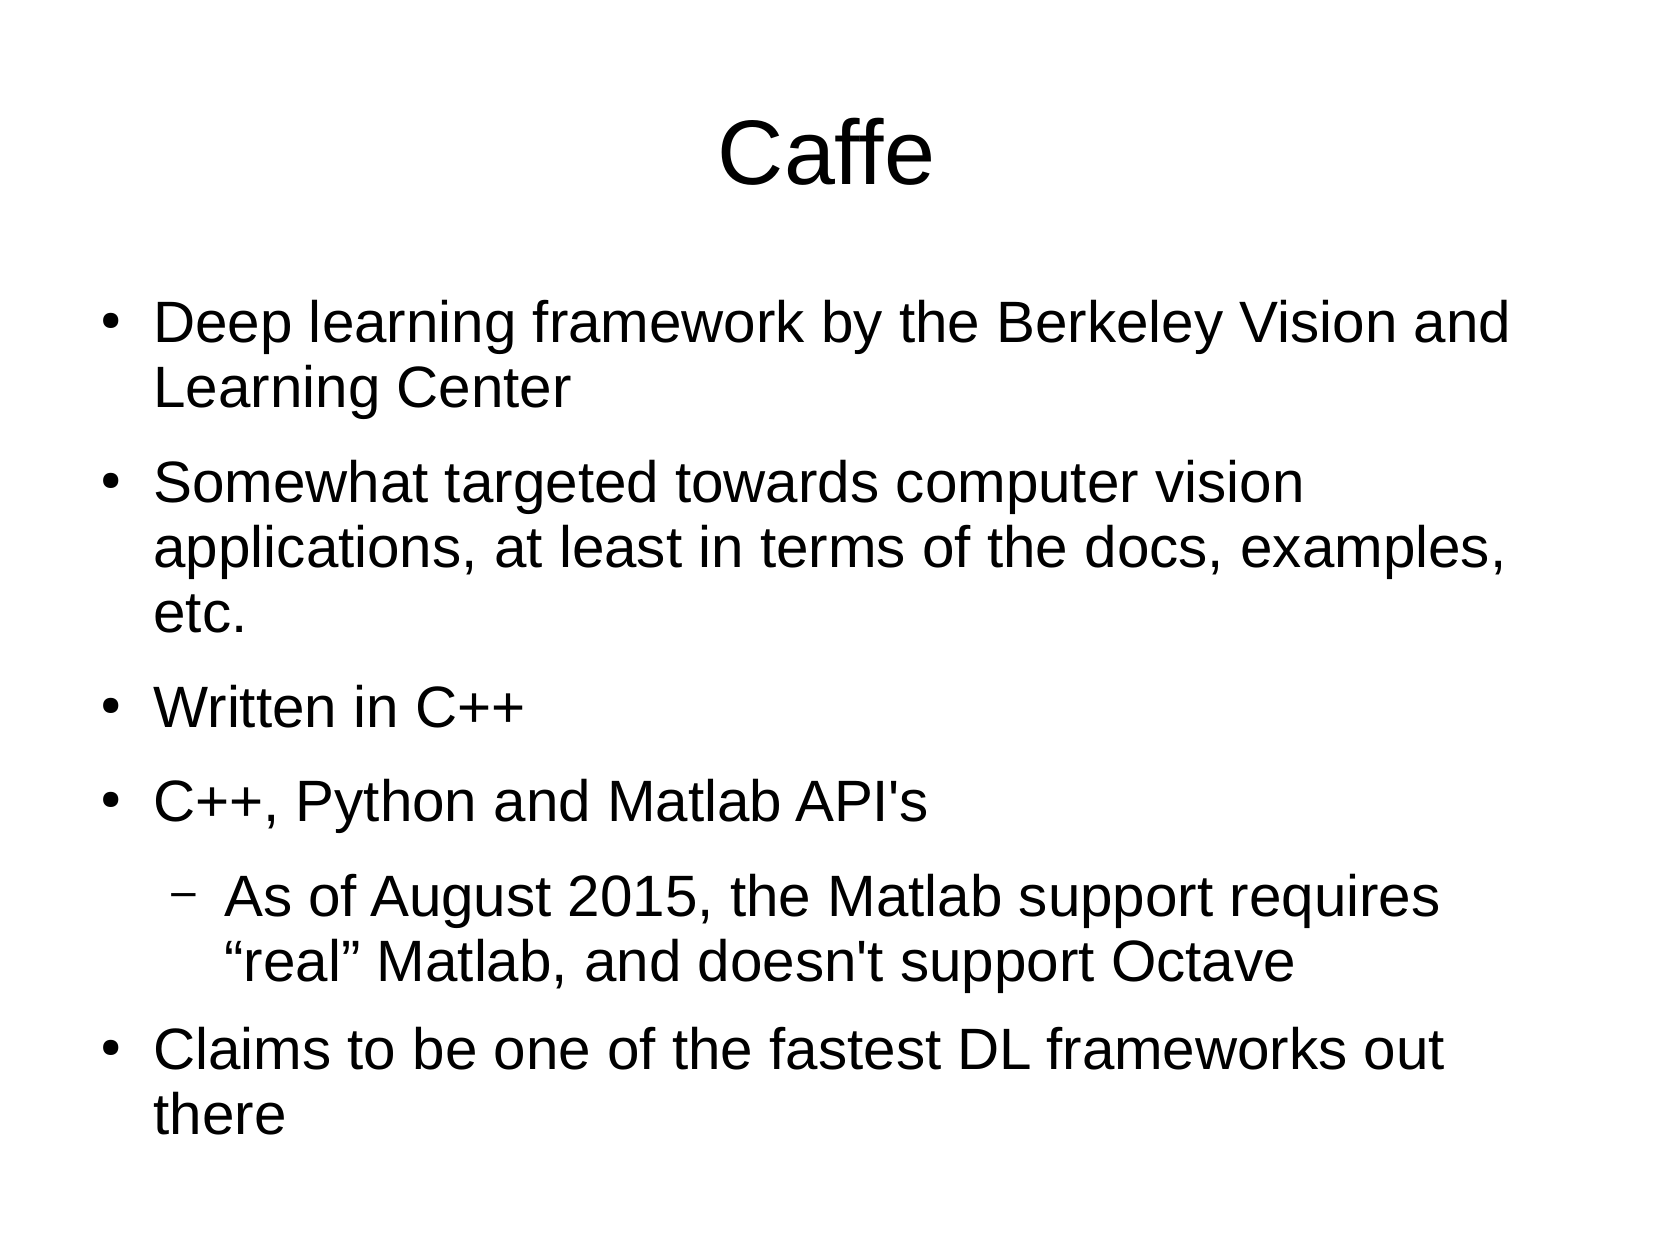

# Caffe
Deep learning framework by the Berkeley Vision and Learning Center
Somewhat targeted towards computer vision applications, at least in terms of the docs, examples, etc.
Written in C++
C++, Python and Matlab API's
As of August 2015, the Matlab support requires “real” Matlab, and doesn't support Octave
Claims to be one of the fastest DL frameworks out there